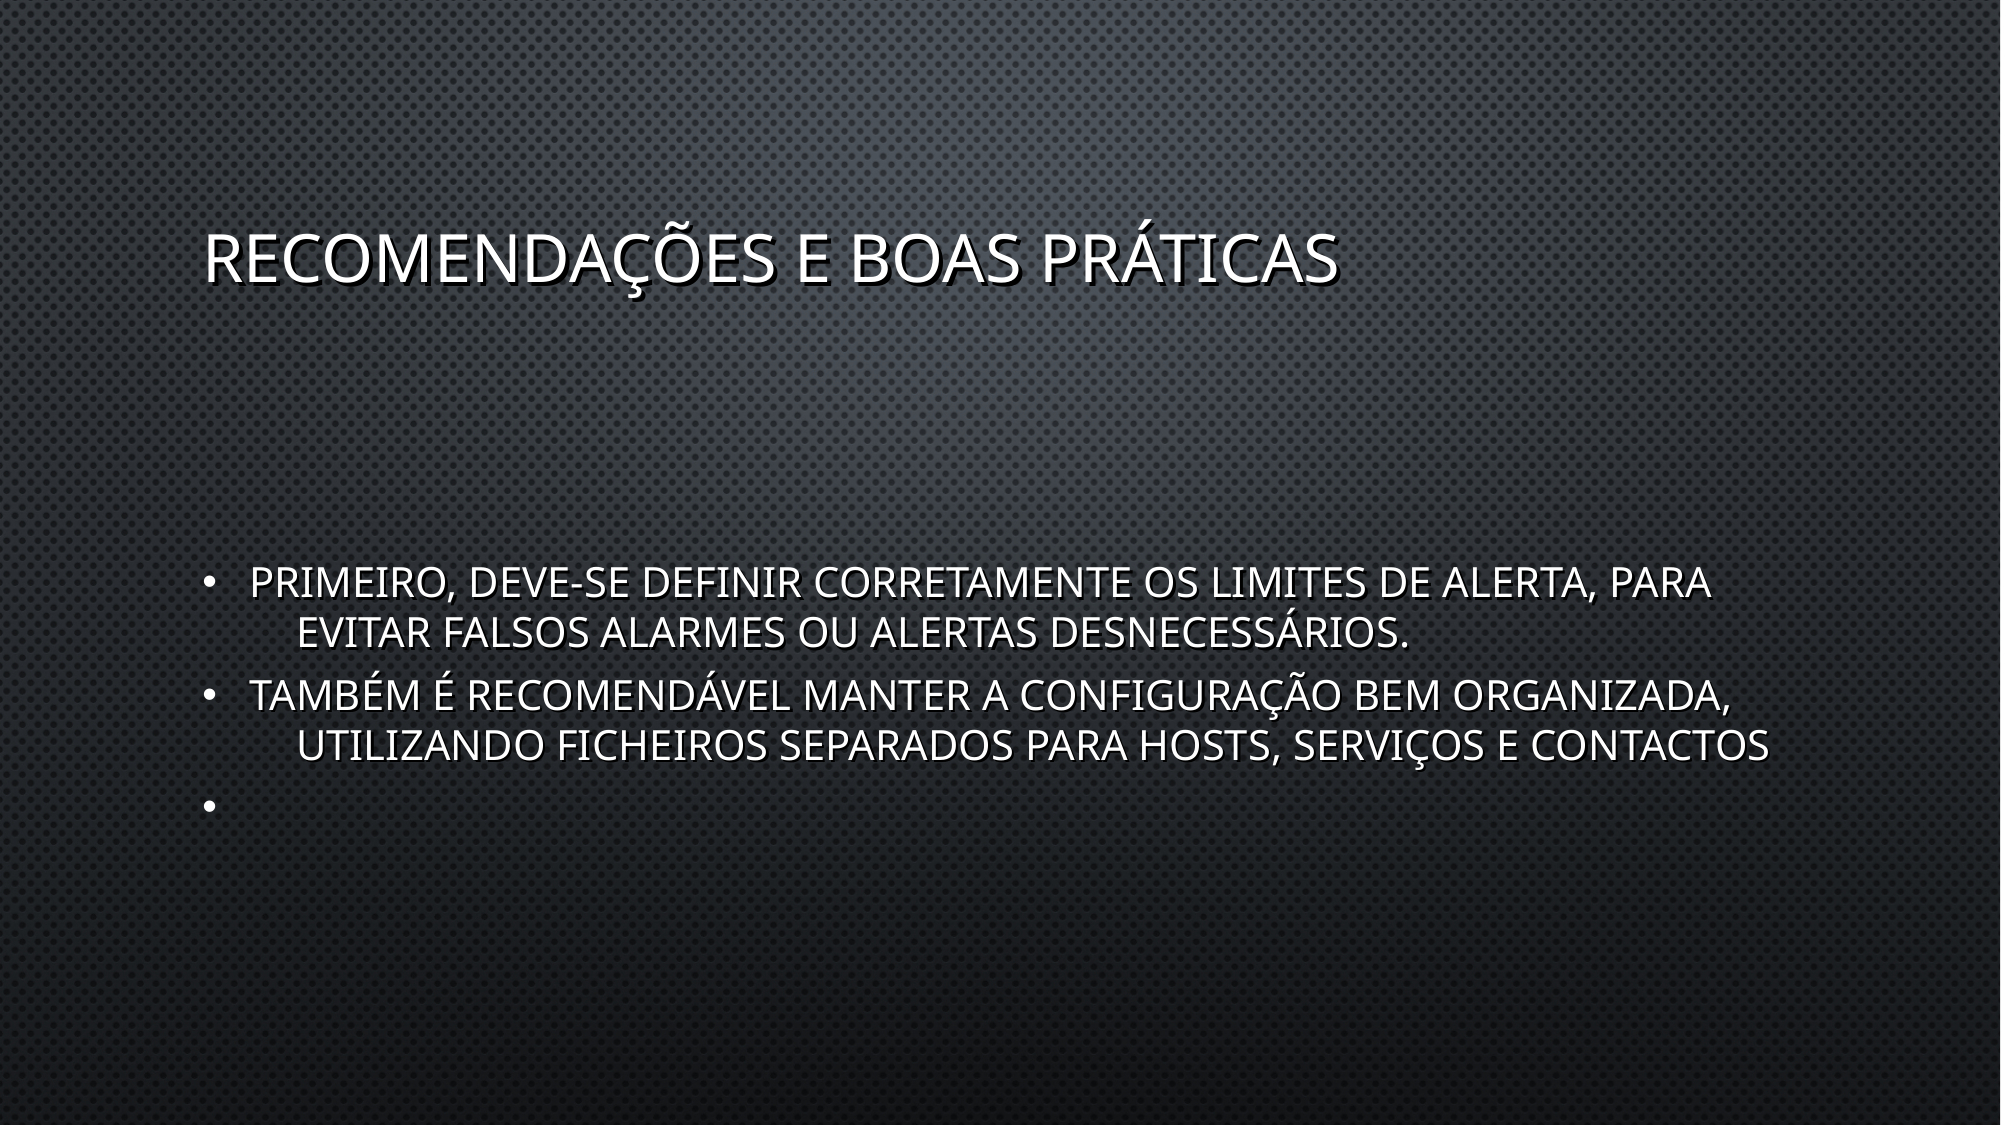

# Recomendações e boas práticas
Primeiro, deve-se definir corretamente os limites de alerta, para evitar falsos alarmes ou alertas desnecessários.
Também é recomendável manter a configuração bem organizada, utilizando ficheiros separados para hosts, serviços e contactos